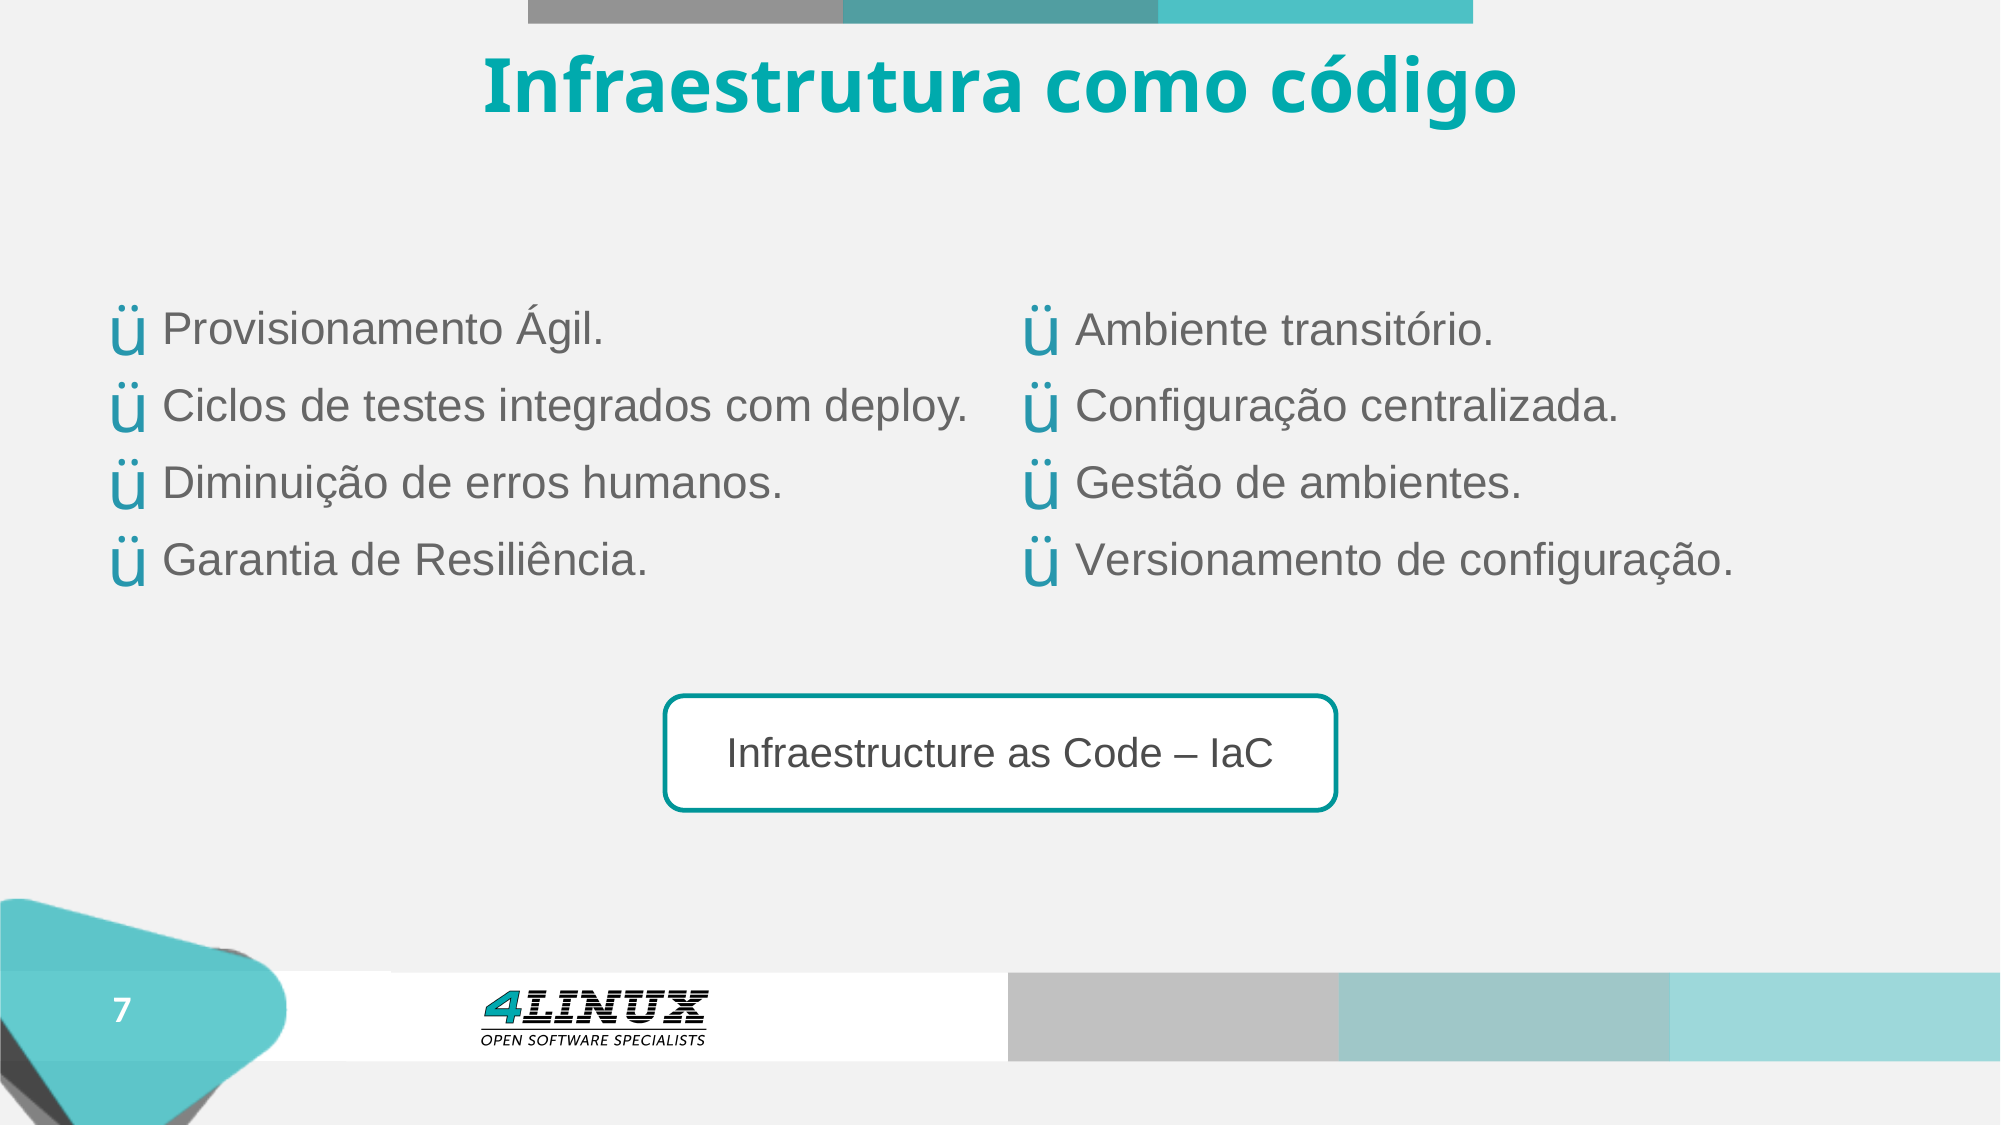

# Infraestrutura como código
 Provisionamento Ágil.
 Ciclos de testes integrados com deploy.
 Diminuição de erros humanos.
 Garantia de Resiliência.
 Ambiente transitório.
 Configuração centralizada.
 Gestão de ambientes.
 Versionamento de configuração.
Infraestructure as Code – IaC